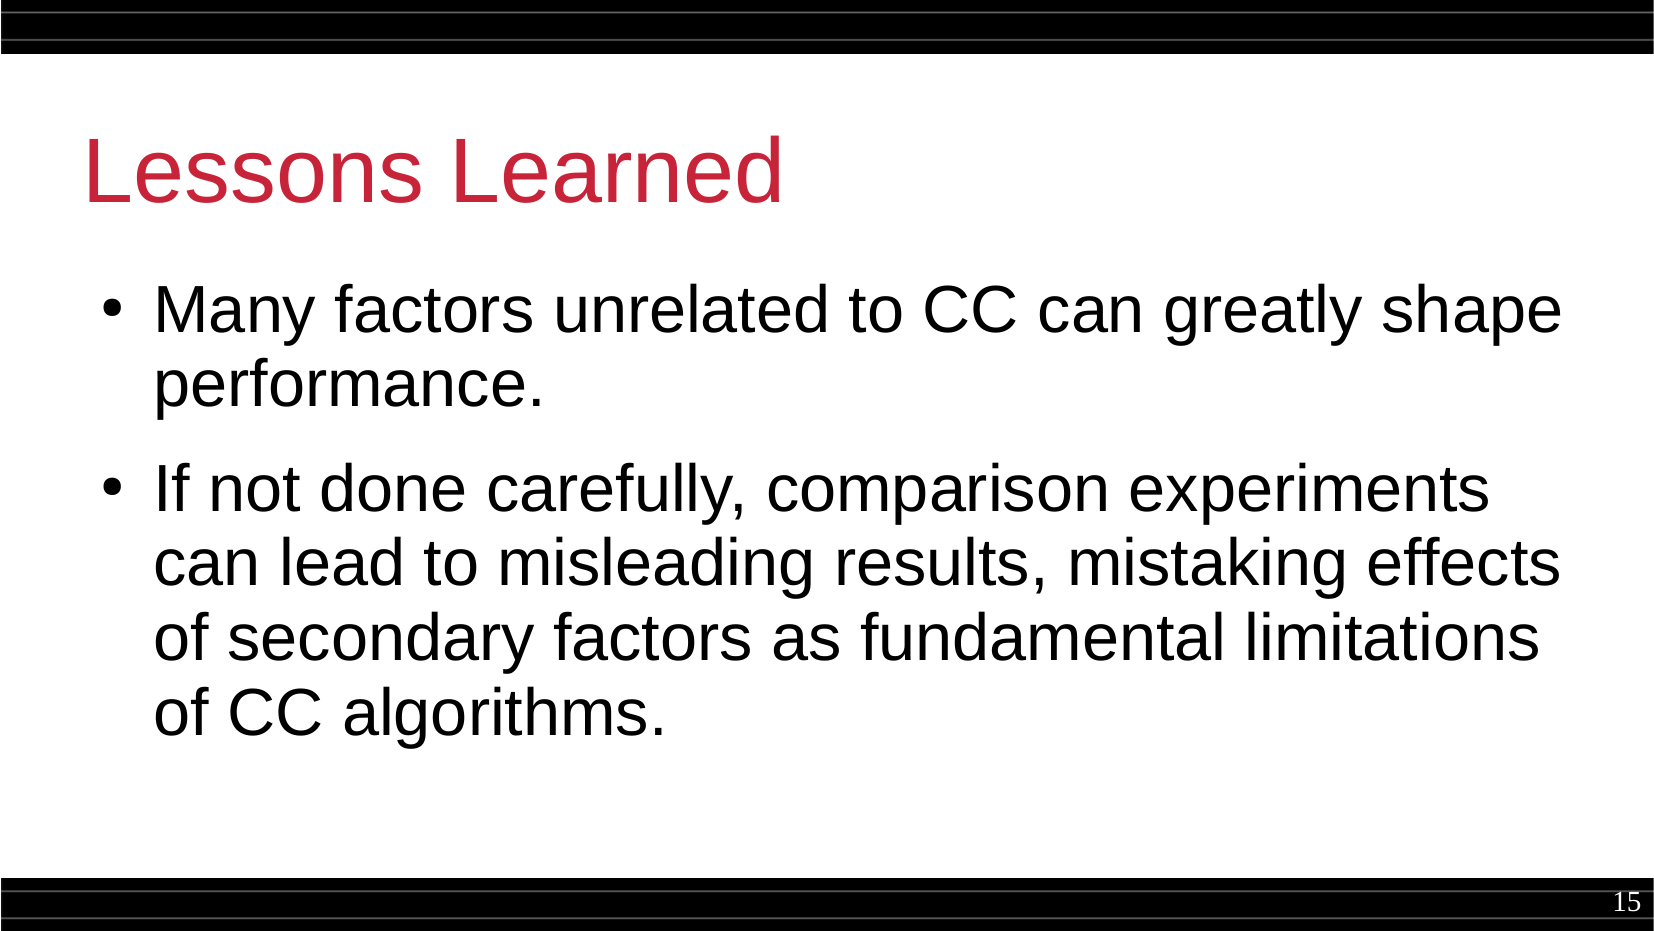

# Lessons Learned
Many factors unrelated to CC can greatly shape performance.
If not done carefully, comparison experiments can lead to misleading results, mistaking effects of secondary factors as fundamental limitations of CC algorithms.